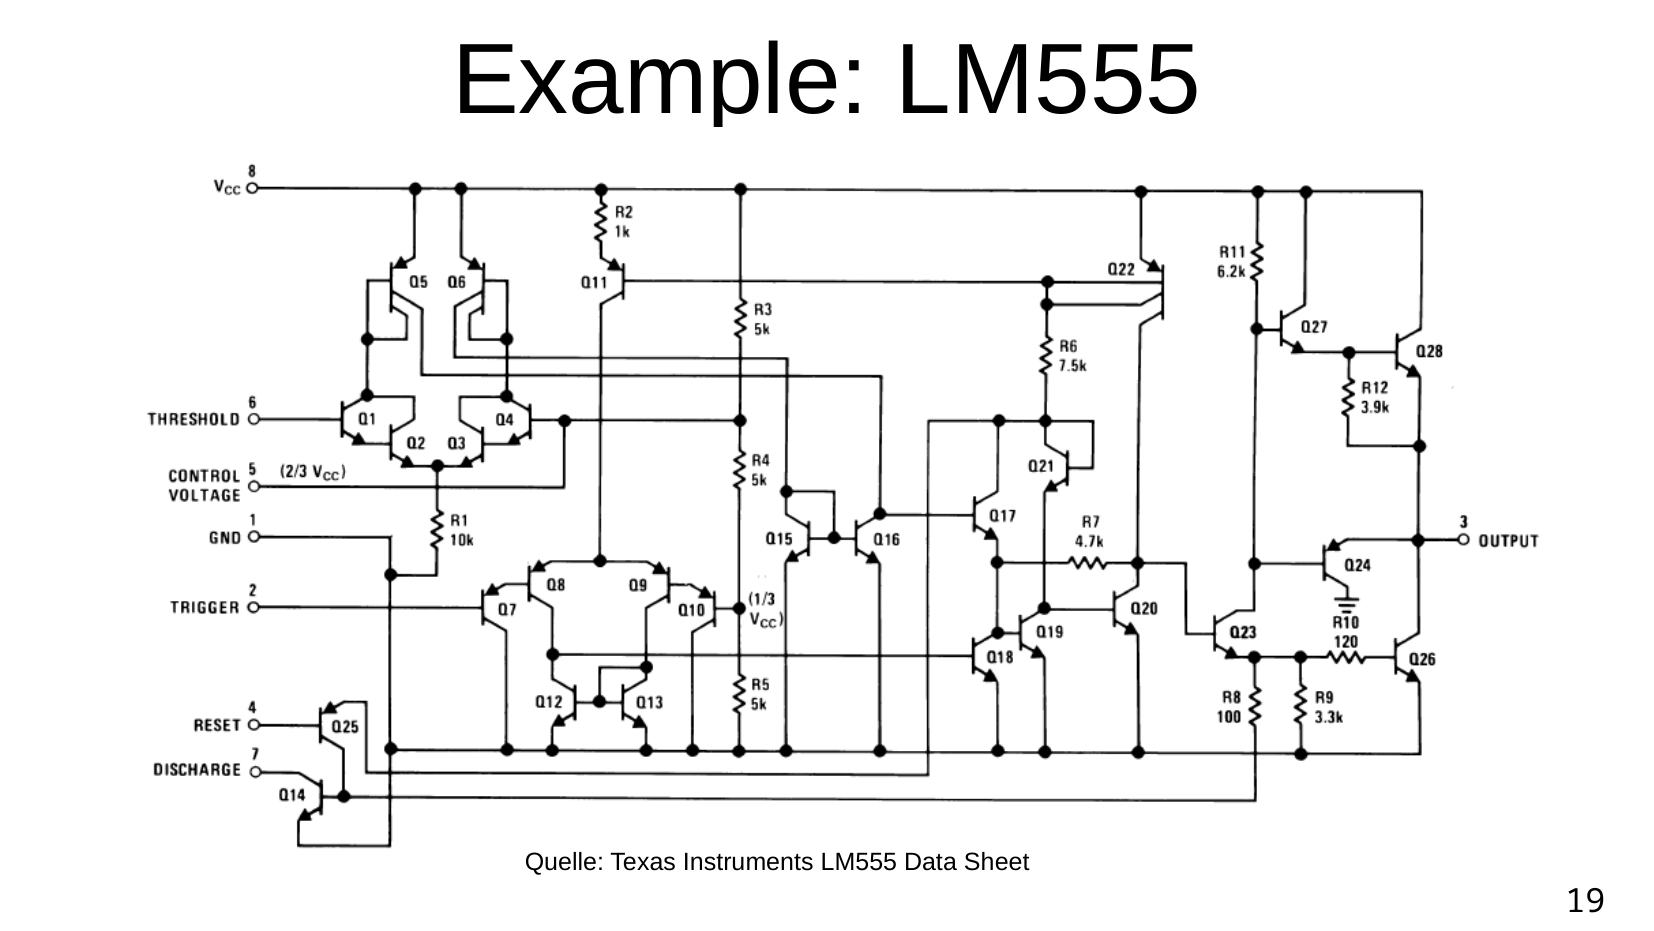

# Example: LM555
Quelle: Texas Instruments LM555 Data Sheet